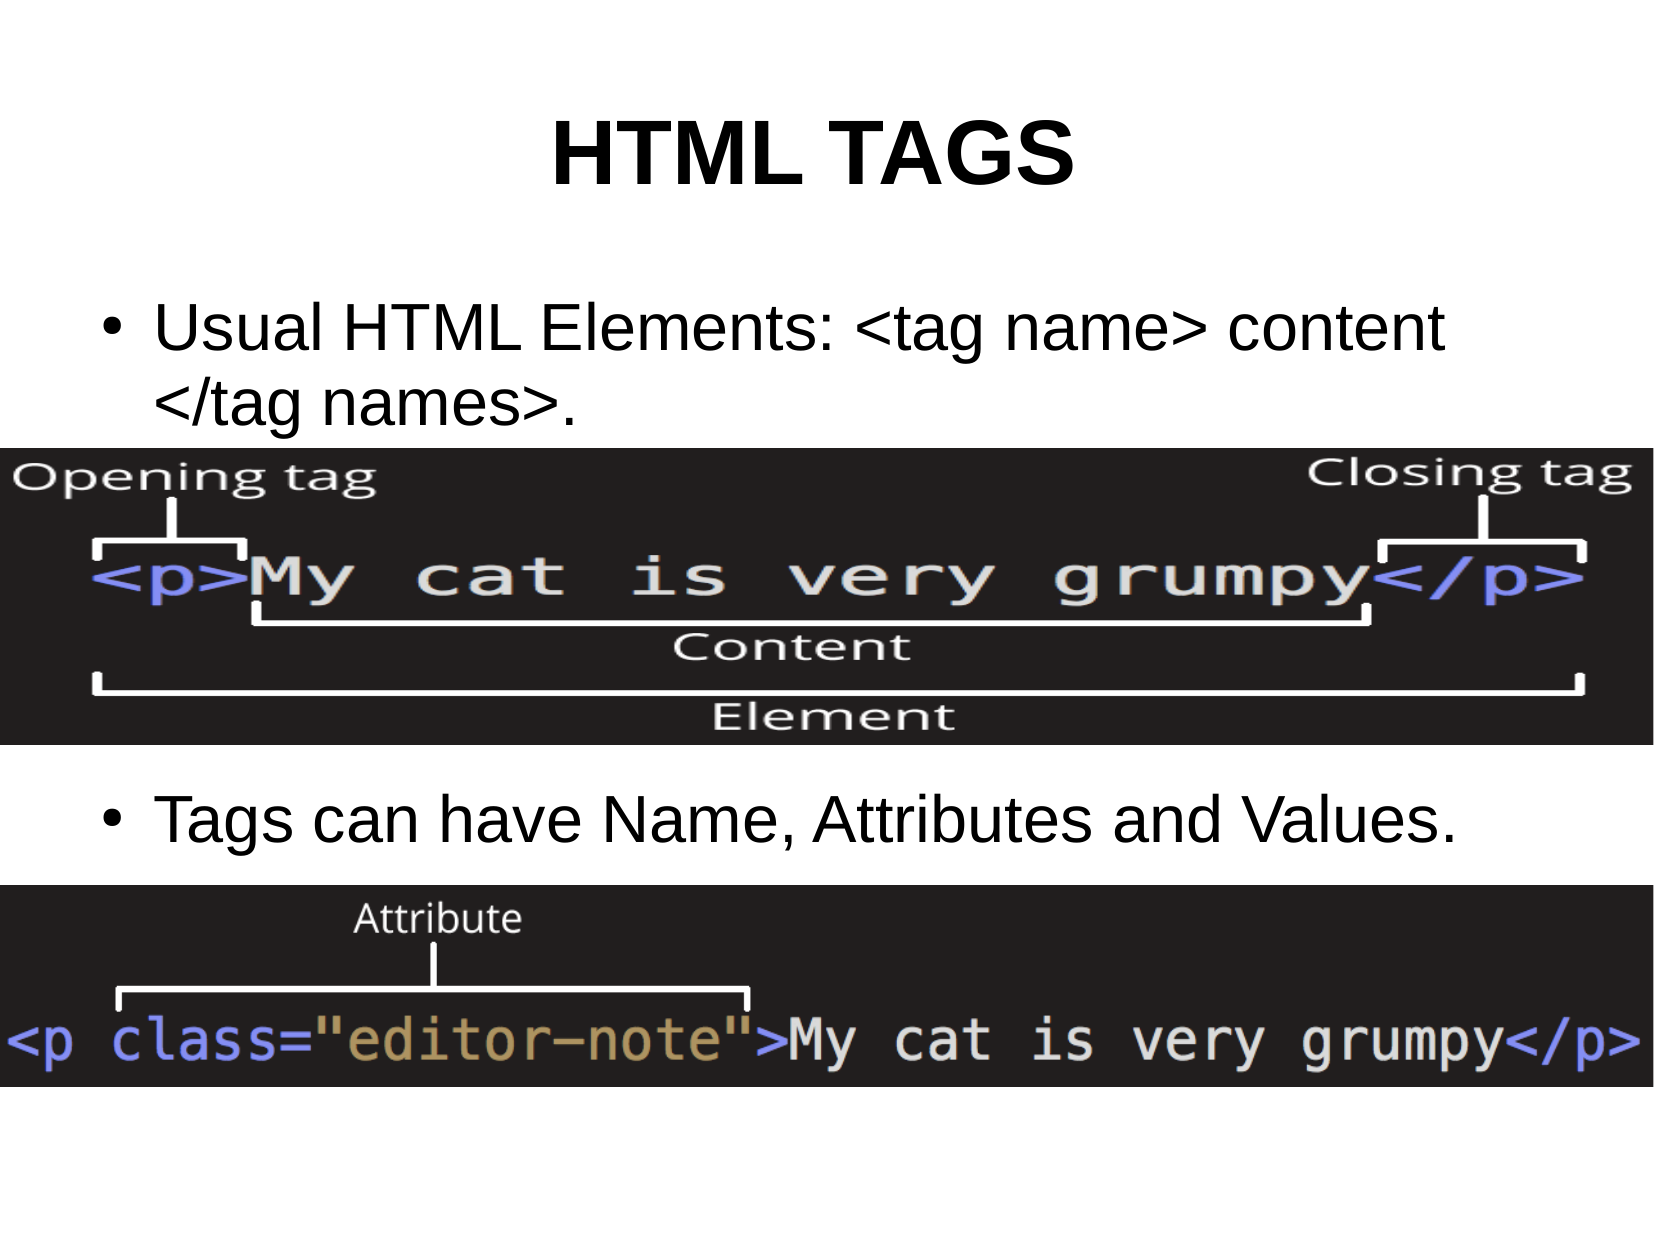

# HTML TAGS
Usual HTML Elements: <tag name> content </tag names>.
Tags can have Name, Attributes and Values.